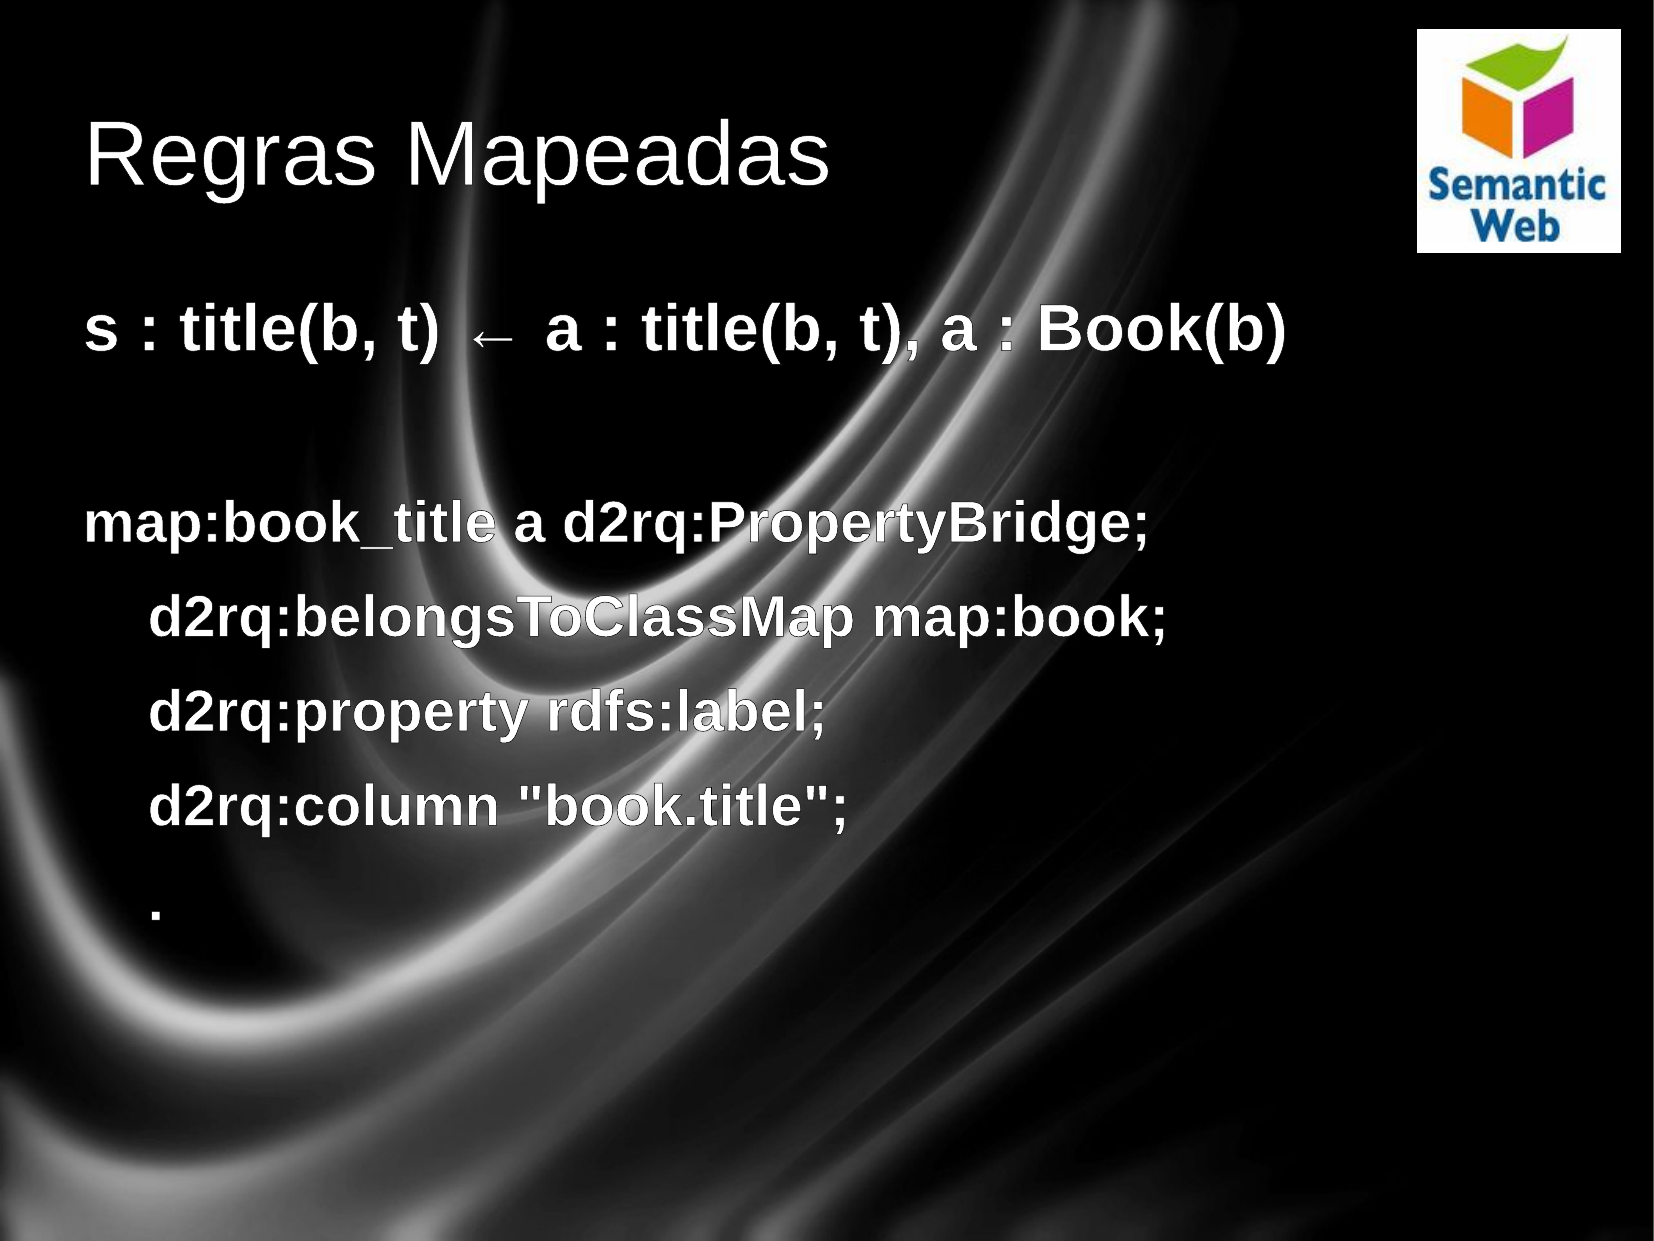

# Regras Mapeadas
s : title(b, t) ← a : title(b, t), a : Book(b)
map:book_title a d2rq:PropertyBridge;
 d2rq:belongsToClassMap map:book;
 d2rq:property rdfs:label;
 d2rq:column "book.title";
 .